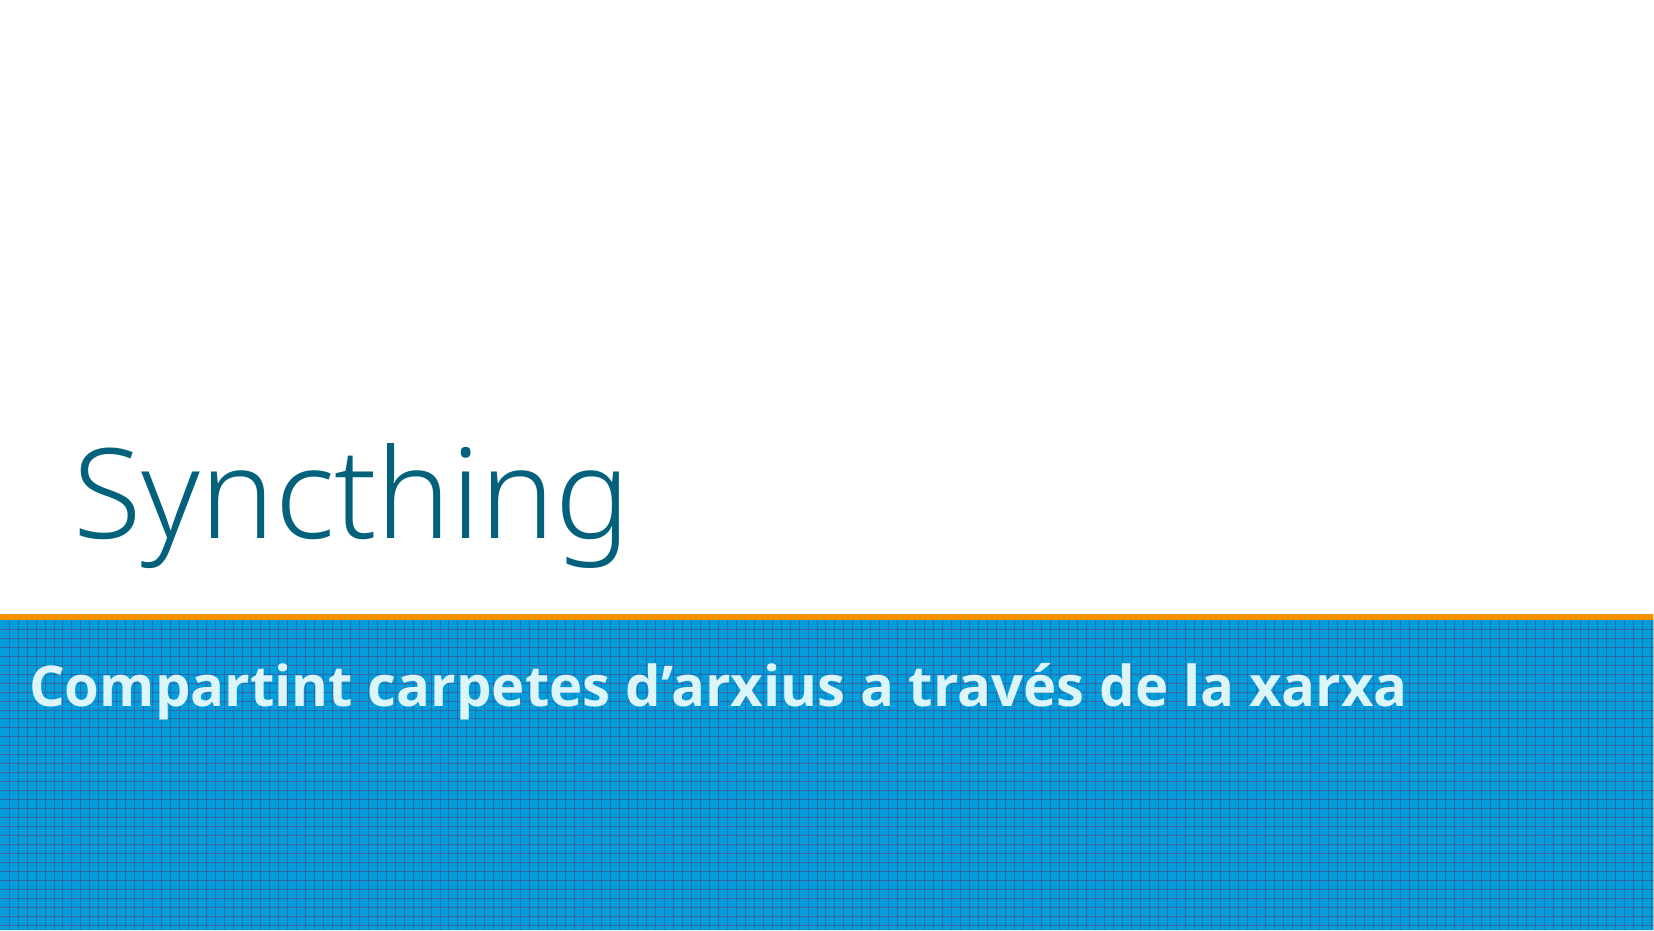

# Syncthing
Compartint carpetes d’arxius a través de la xarxa